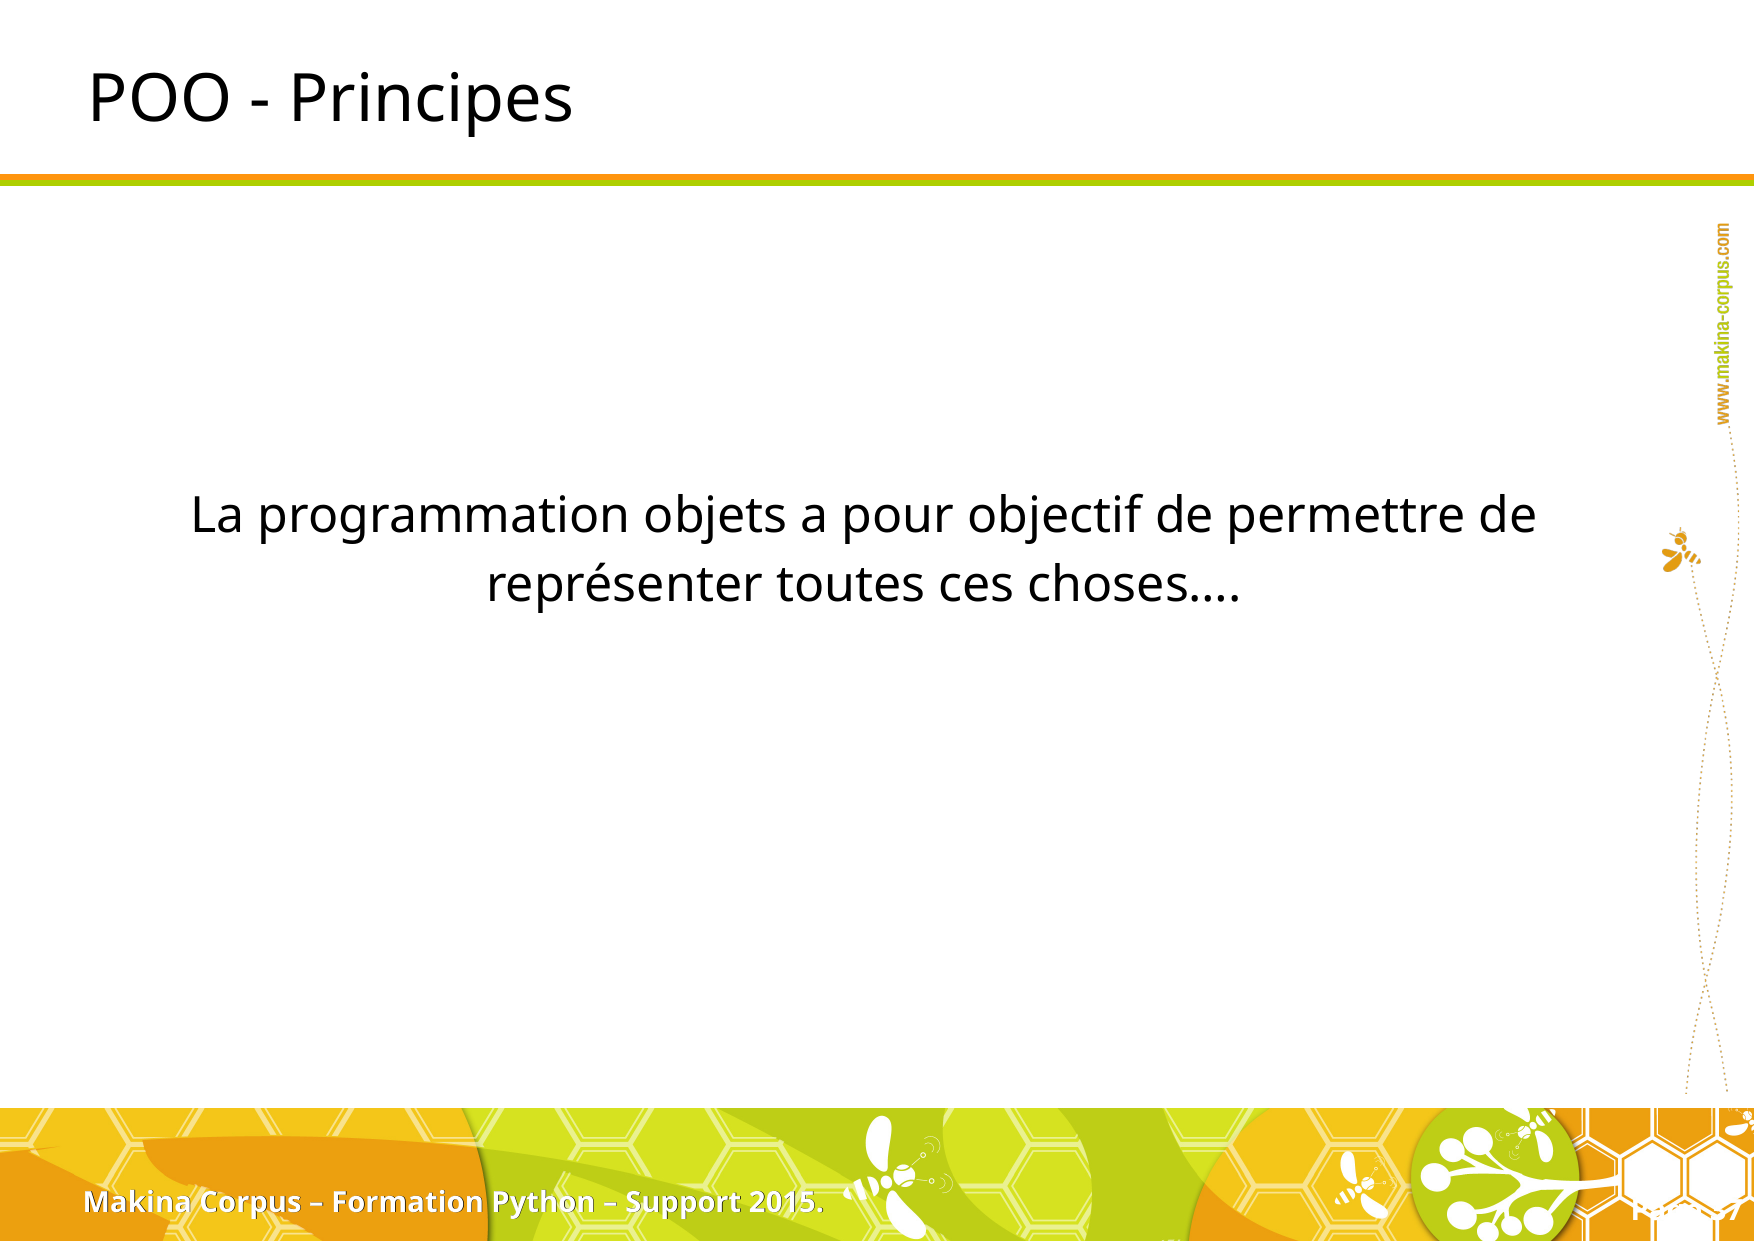

# POO - Principes
La programmation objets a pour objectif de permettre de représenter toutes ces choses….
tesg
37